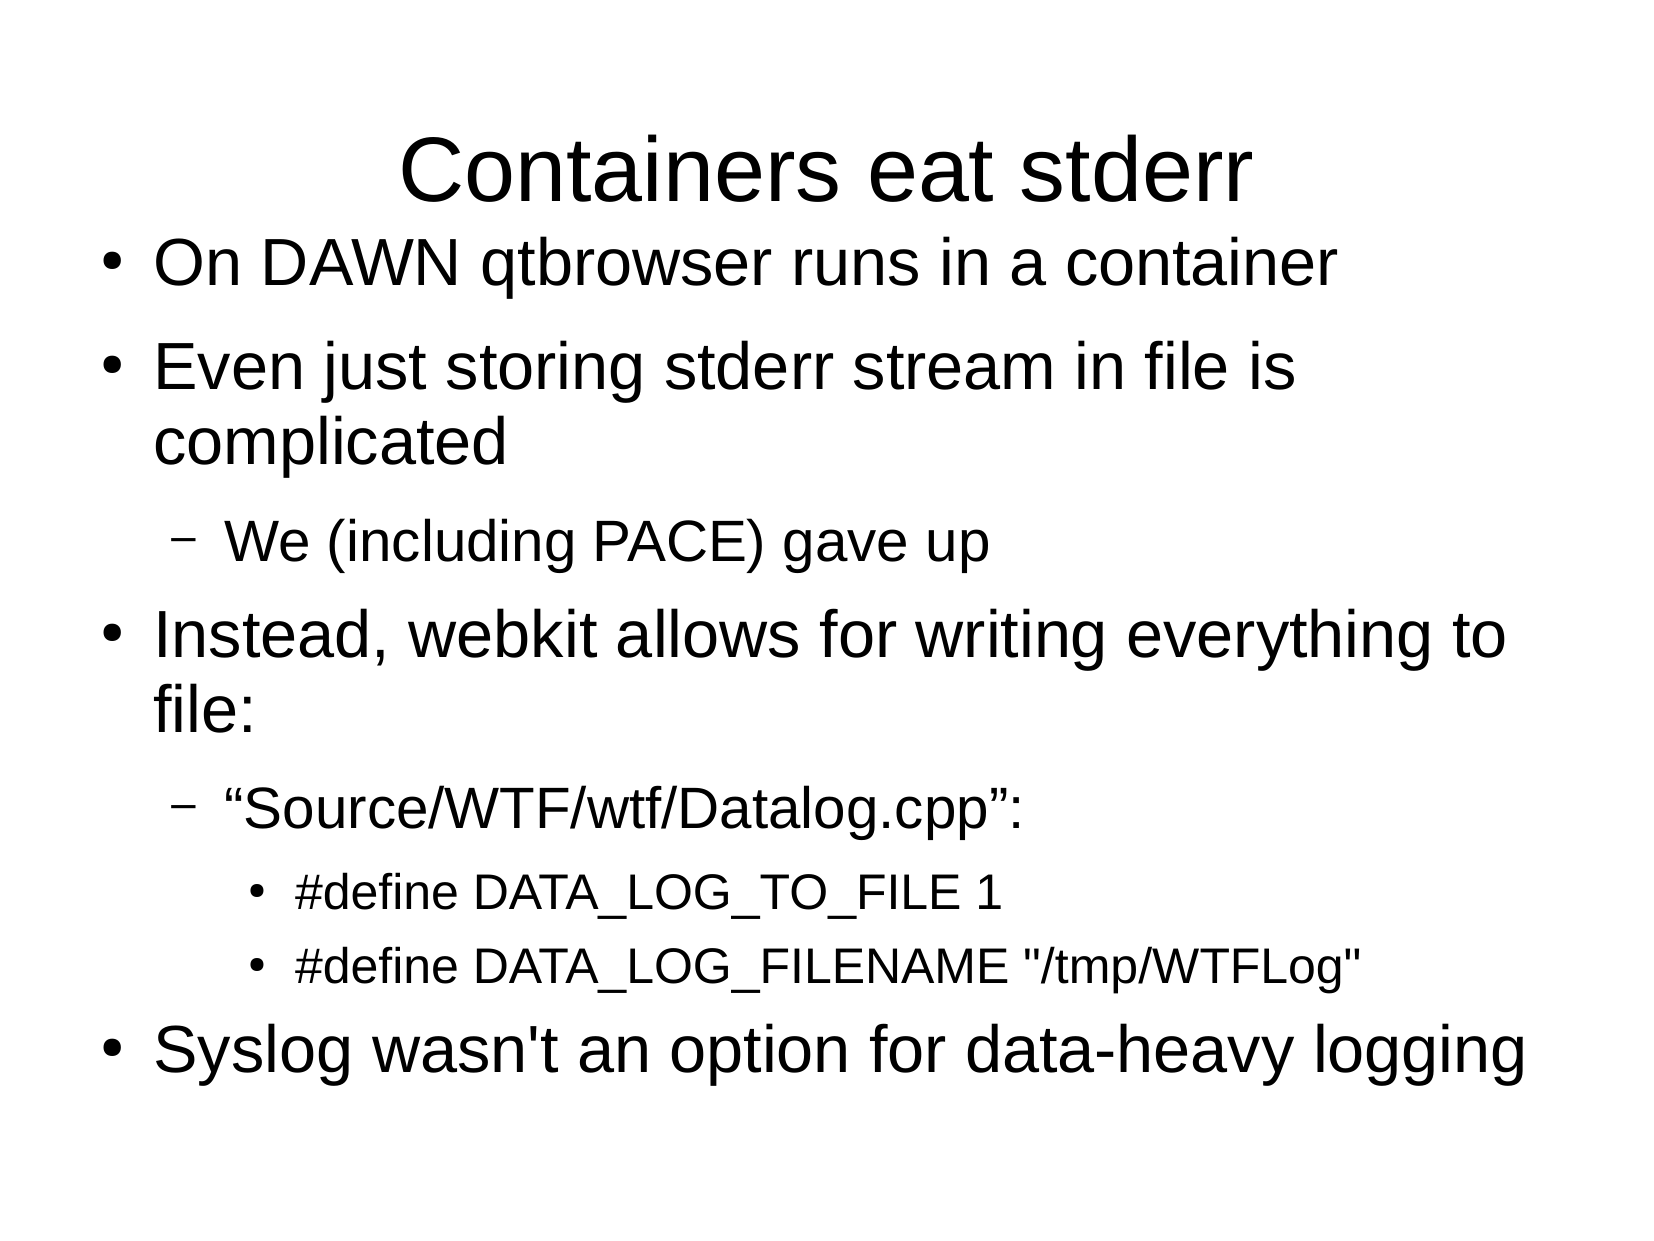

# Containers eat stderr
On DAWN qtbrowser runs in a container
Even just storing stderr stream in file is complicated
We (including PACE) gave up
Instead, webkit allows for writing everything to file:
“Source/WTF/wtf/Datalog.cpp”:
#define DATA_LOG_TO_FILE 1
#define DATA_LOG_FILENAME "/tmp/WTFLog"
Syslog wasn't an option for data-heavy logging